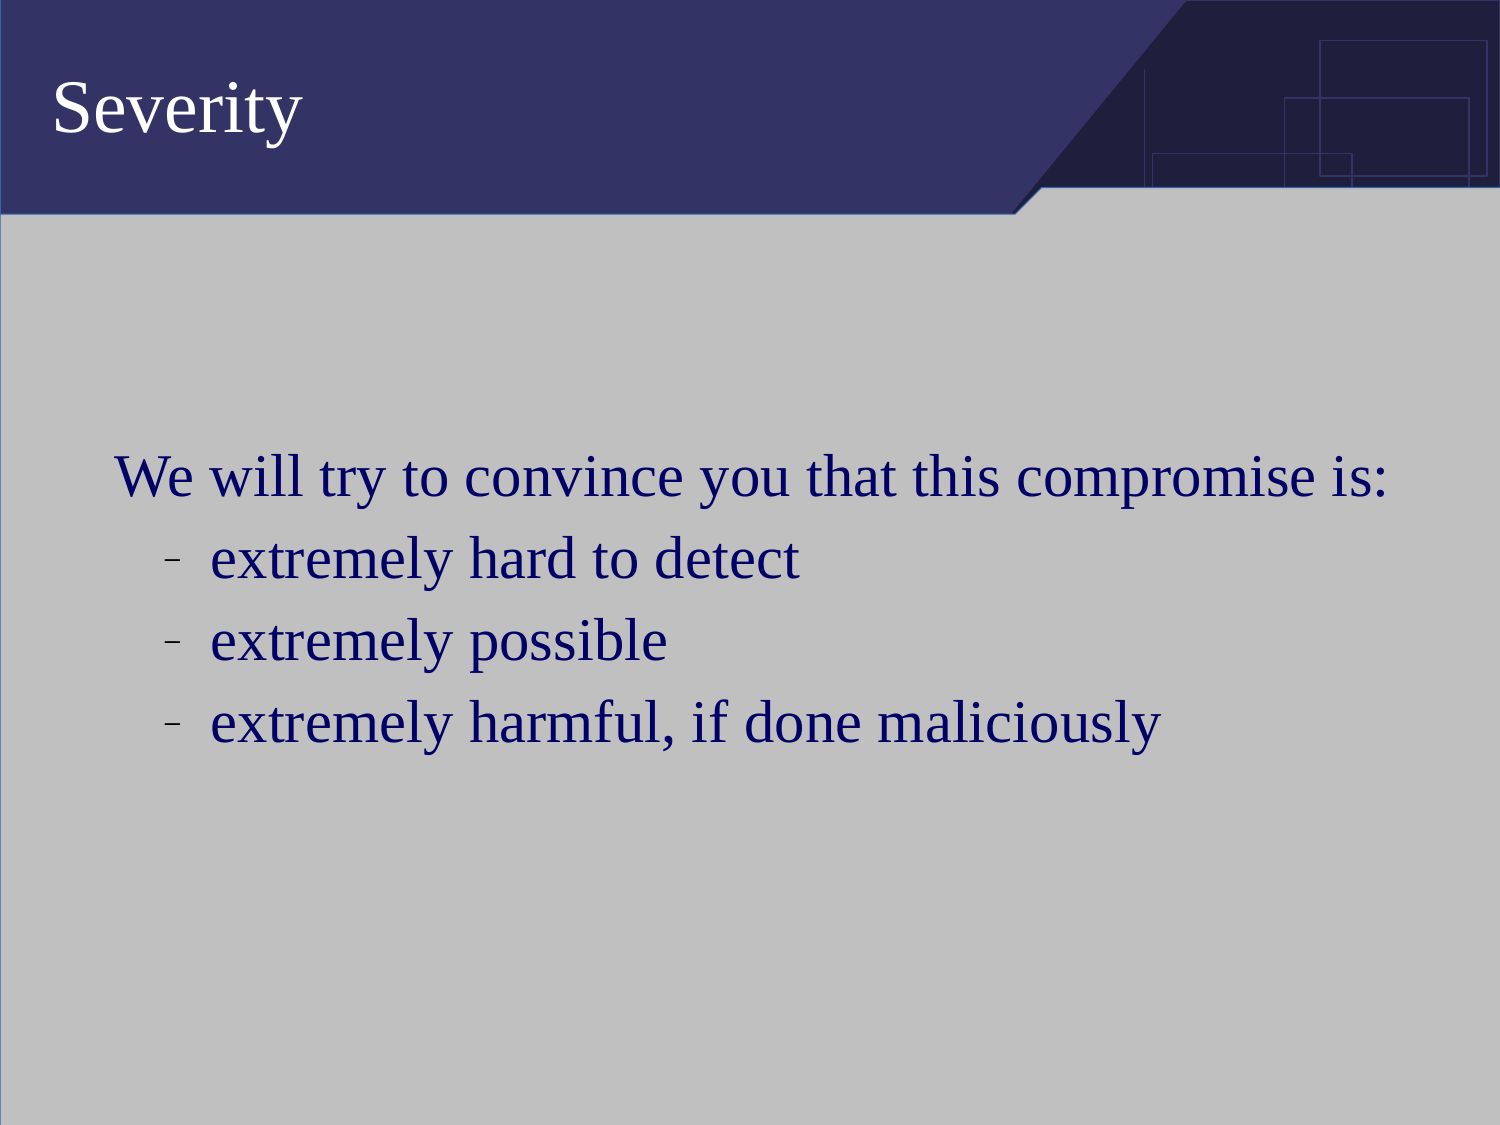

Severity
We will try to convince you that this compromise is:
extremely hard to detect
extremely possible
extremely harmful, if done maliciously